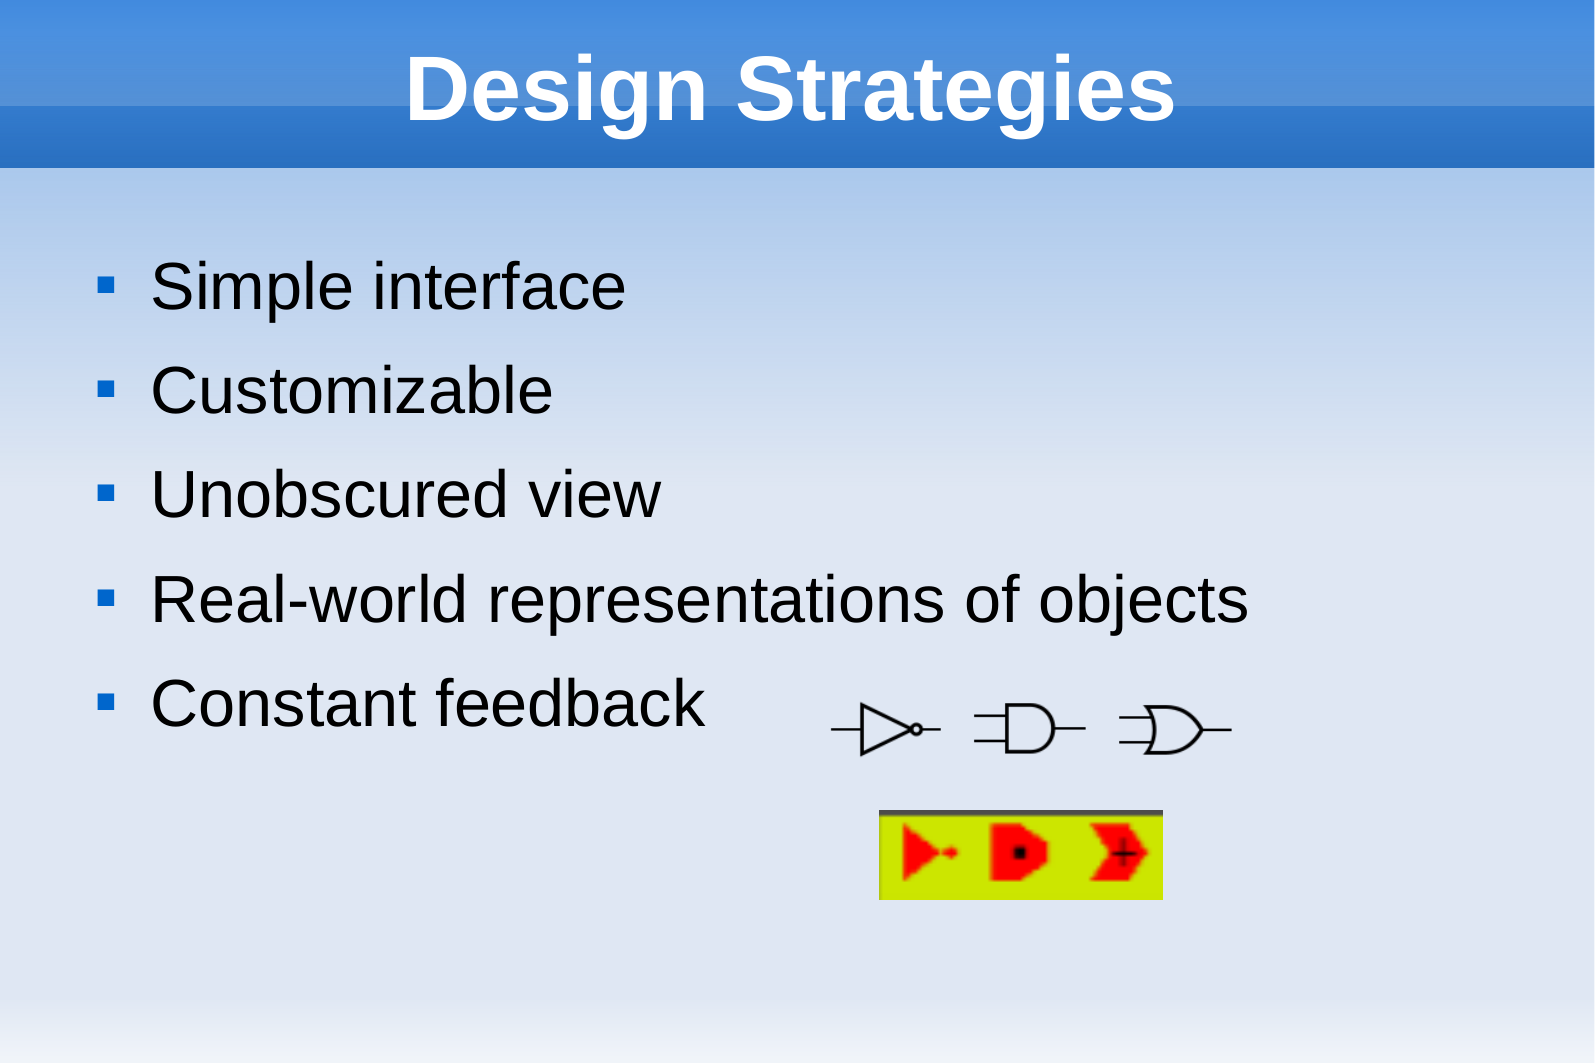

# Design Strategies
Simple interface
Customizable
Unobscured view
Real-world representations of objects
Constant feedback